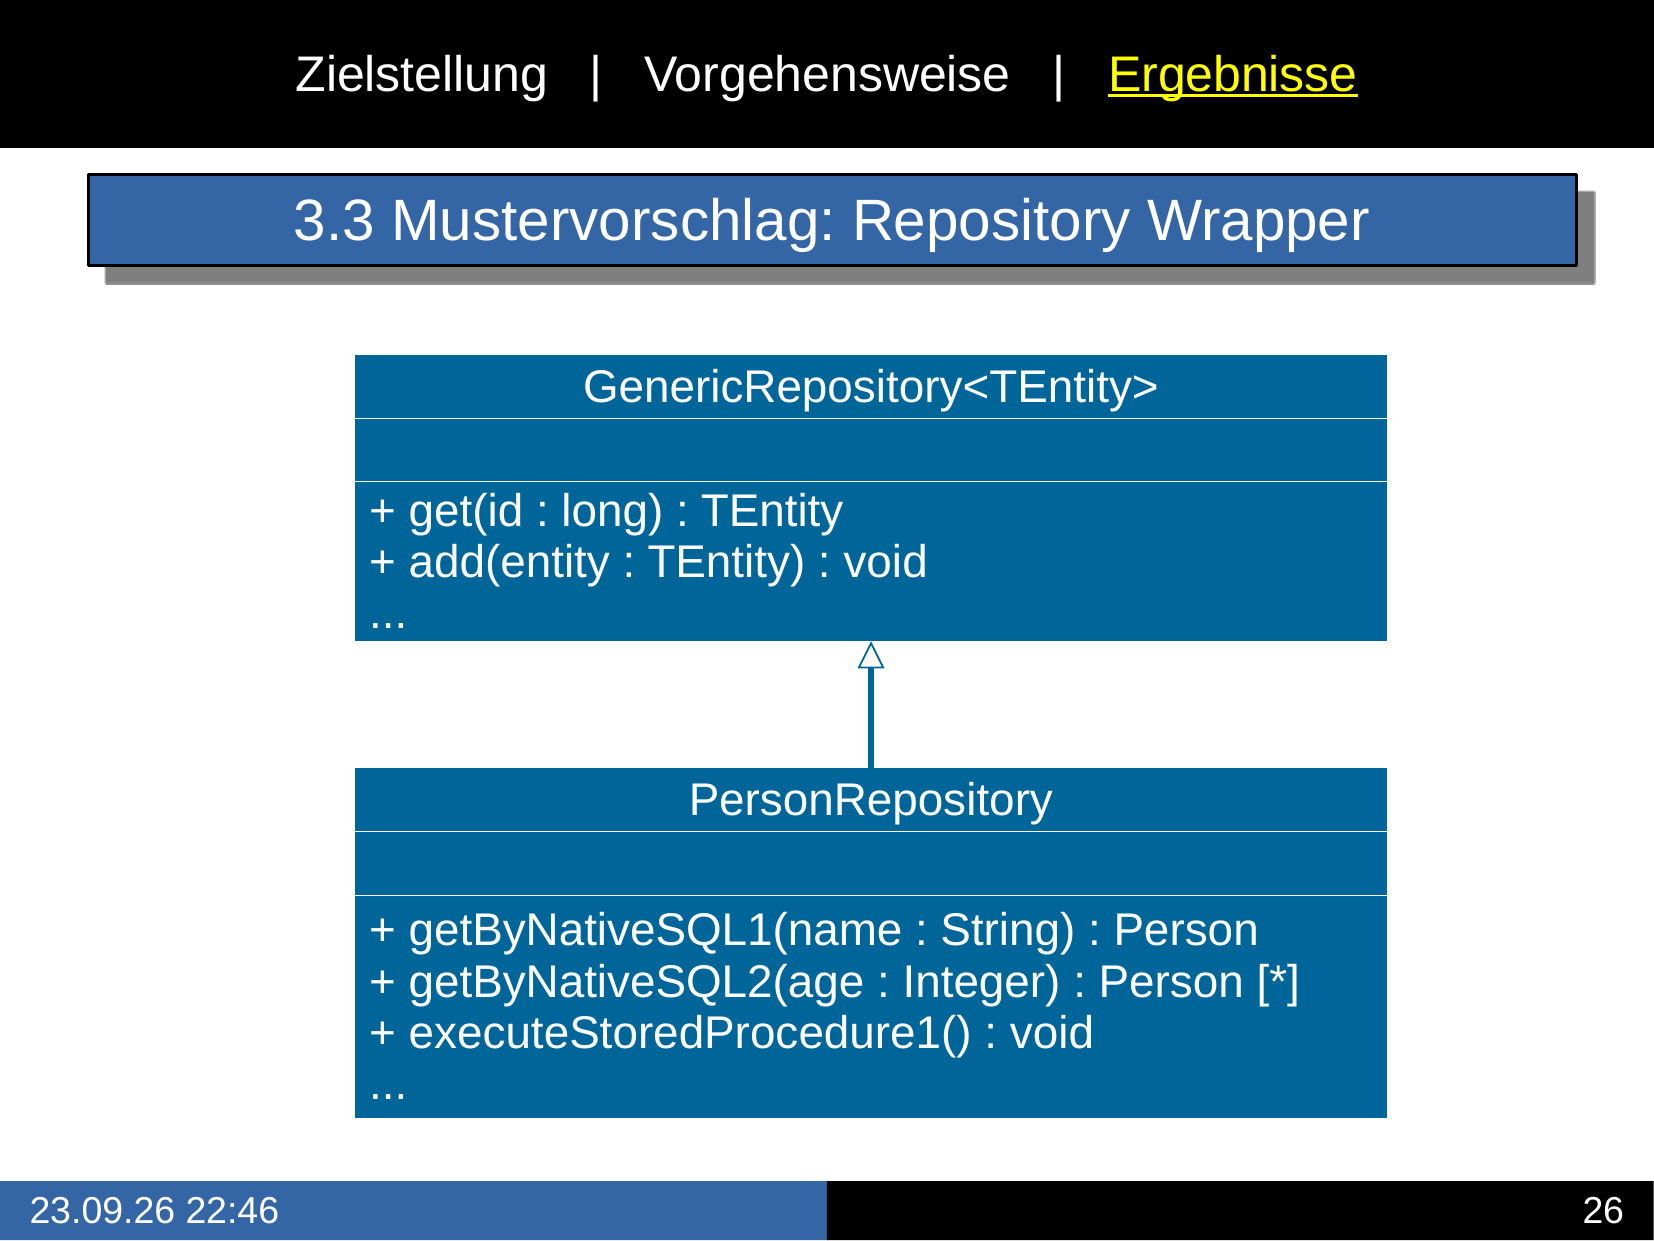

Zielstellung | Vorgehensweise | Ergebnisse
# 3.3 Mustervorschlag: Repository Wrapper
GenericRepository<TEntity>
+ get(id : long) : TEntity
+ add(entity : TEntity) : void
...
PersonRepository
+ getByNativeSQL1(name : String) : Person
+ getByNativeSQL2(age : Integer) : Person [*]
+ executeStoredProcedure1() : void
...
26